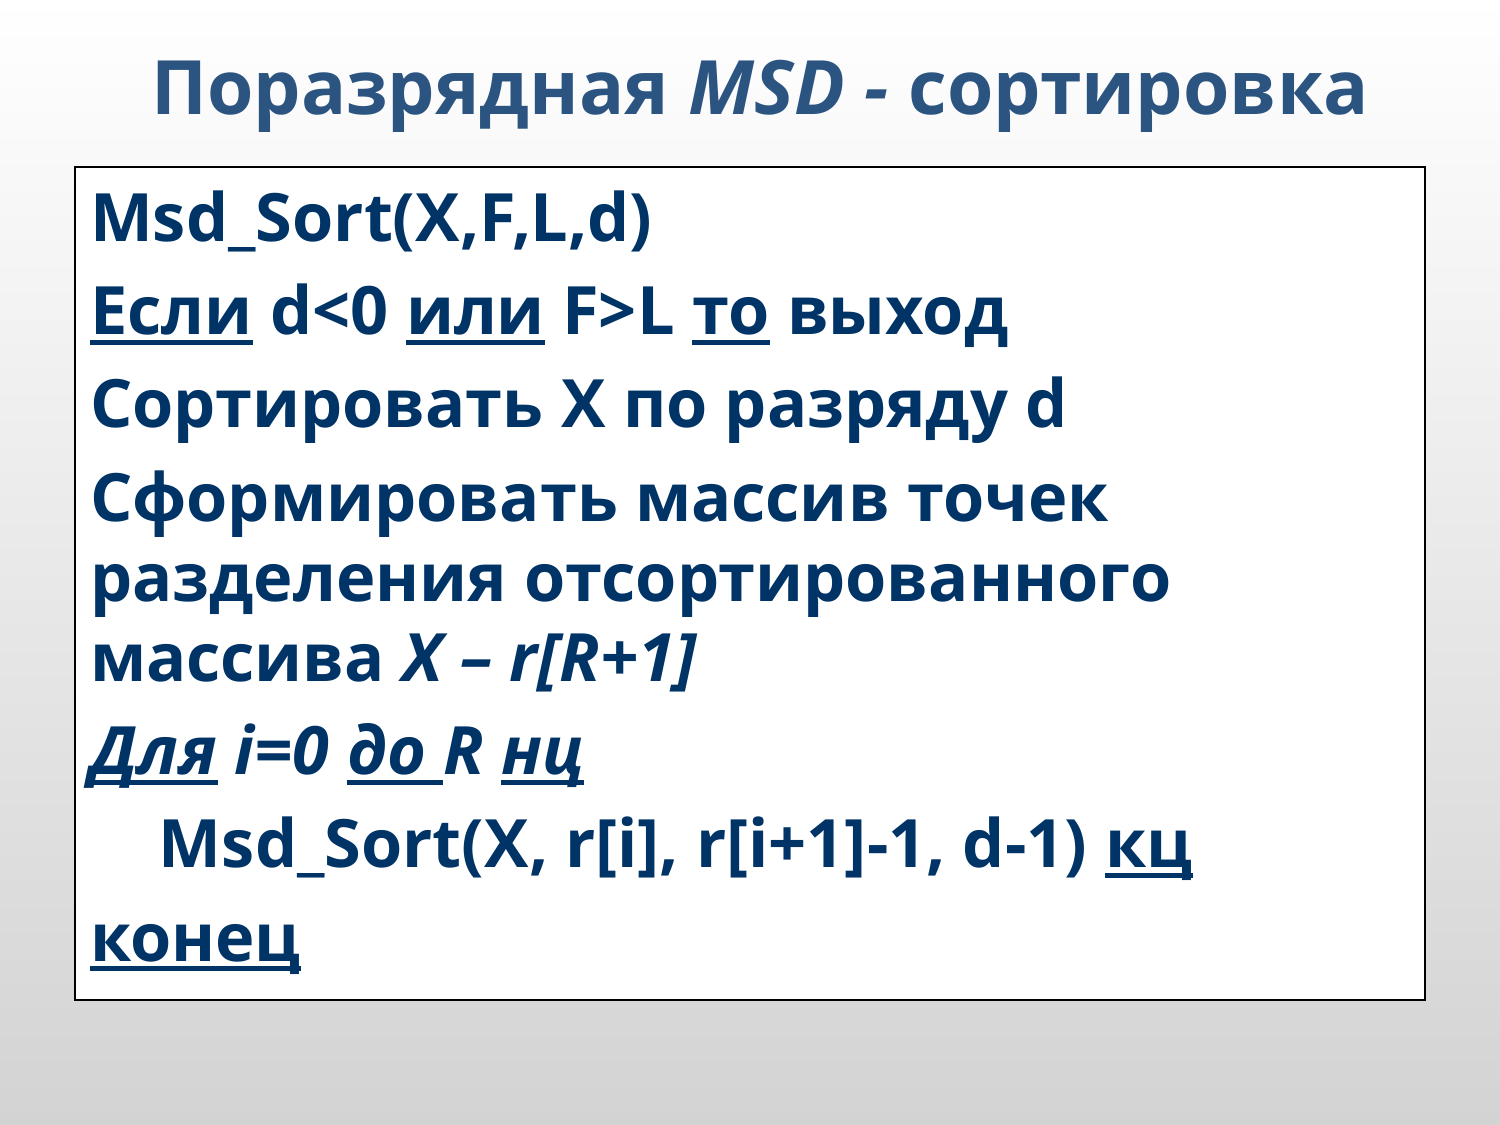

Поразрядная MSD - сортировка
# Msd_Sort(X,F,L,d)
Если d<0 или F>L то выход
Сортировать X по разряду d
Cформировать массив точек разделения отсортированного массива X – r[R+1]
Для i=0 до R нц
 Msd_Sort(X, r[i], r[i+1]-1, d-1) кц
конец